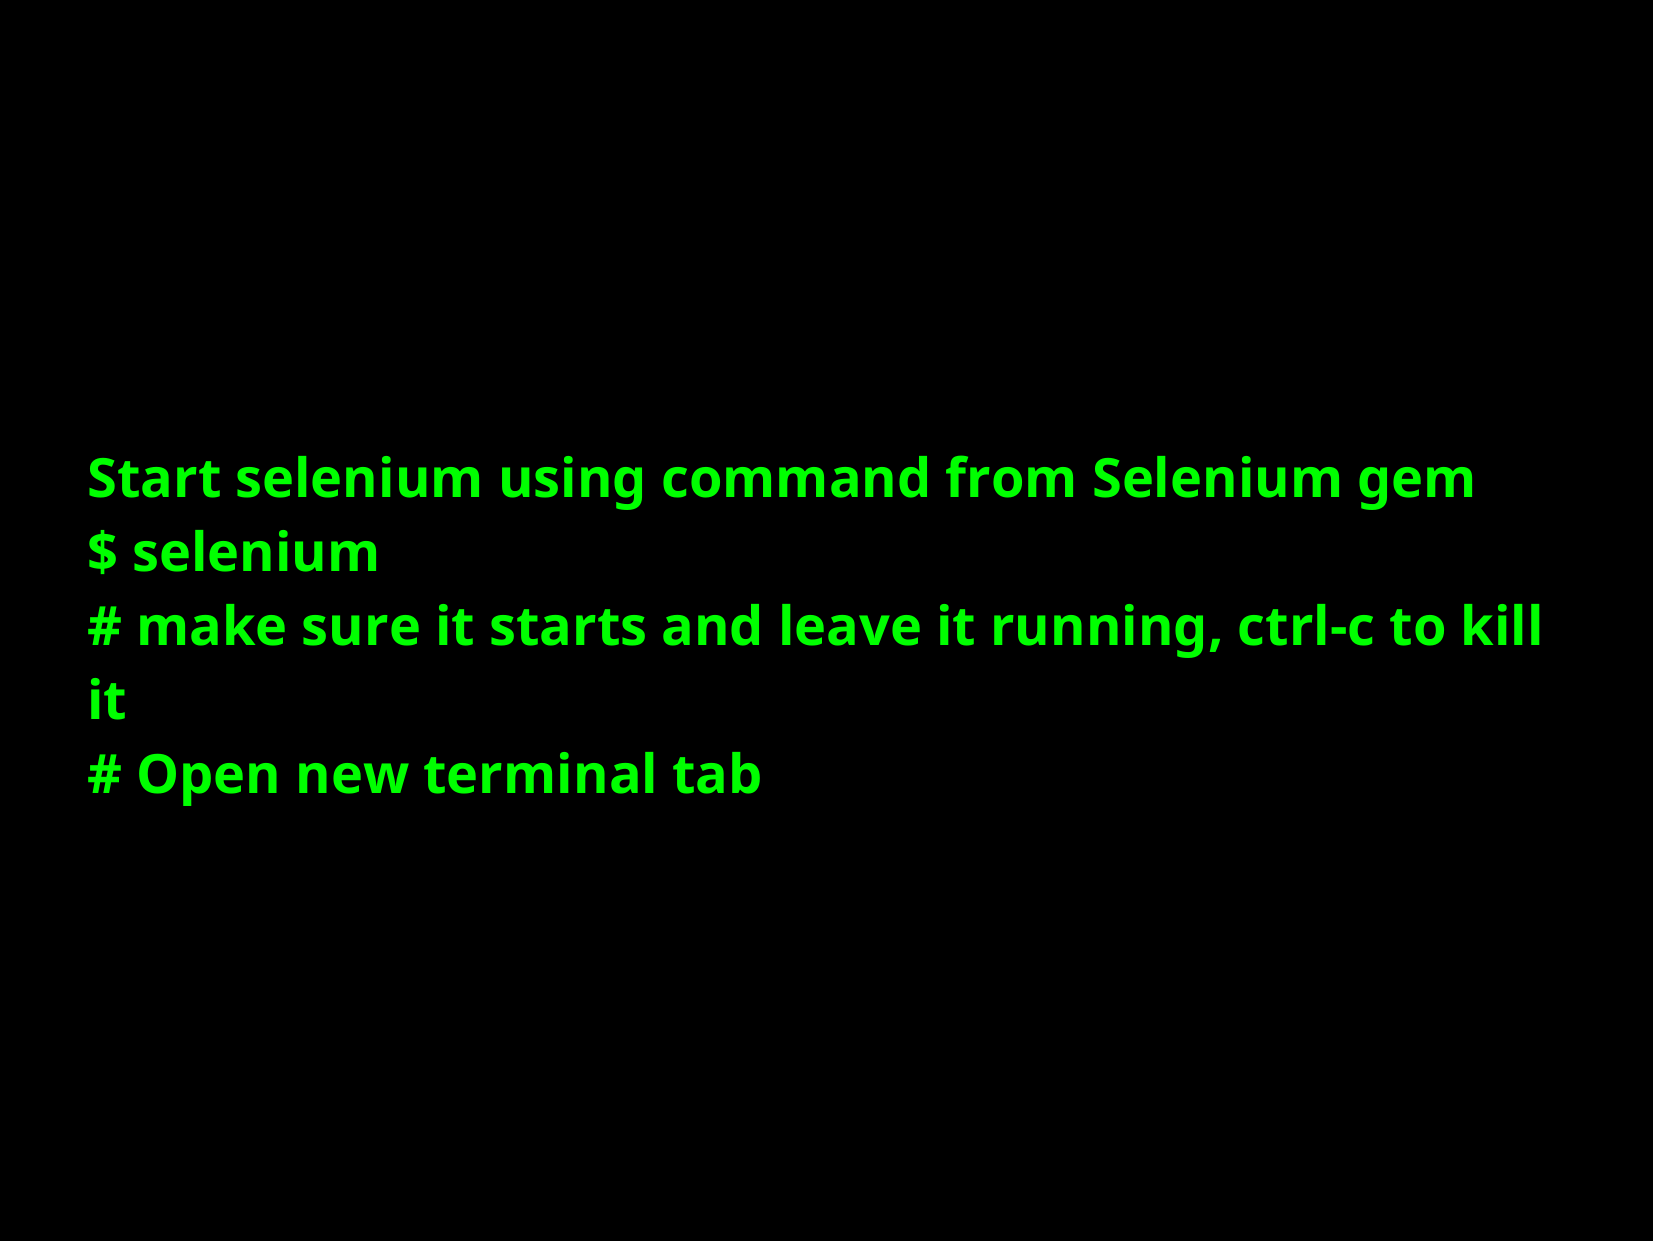

# Start selenium using command from Selenium gem $ selenium # make sure it starts and leave it running, ctrl-c to kill it # Open new terminal tab